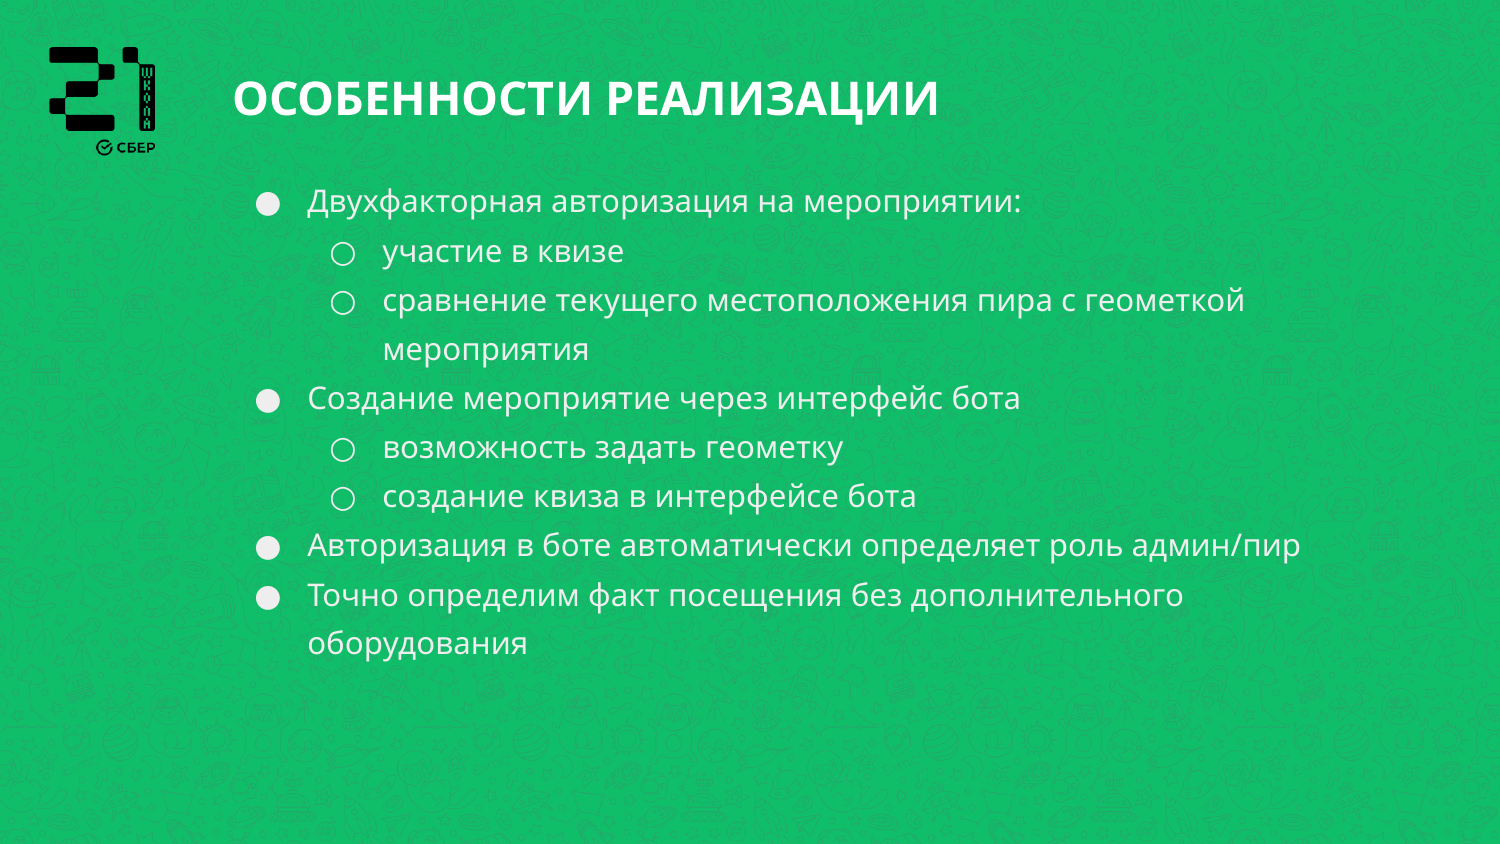

# ОСОБЕННОСТИ РЕАЛИЗАЦИИ
Двухфакторная авторизация на мероприятии:
участие в квизе
сравнение текущего местоположения пира с геометкой мероприятия
Создание мероприятие через интерфейс бота
возможность задать геометку
создание квиза в интерфейсе бота
Авторизация в боте автоматически определяет роль админ/пир
Точно определим факт посещения без дополнительного оборудования